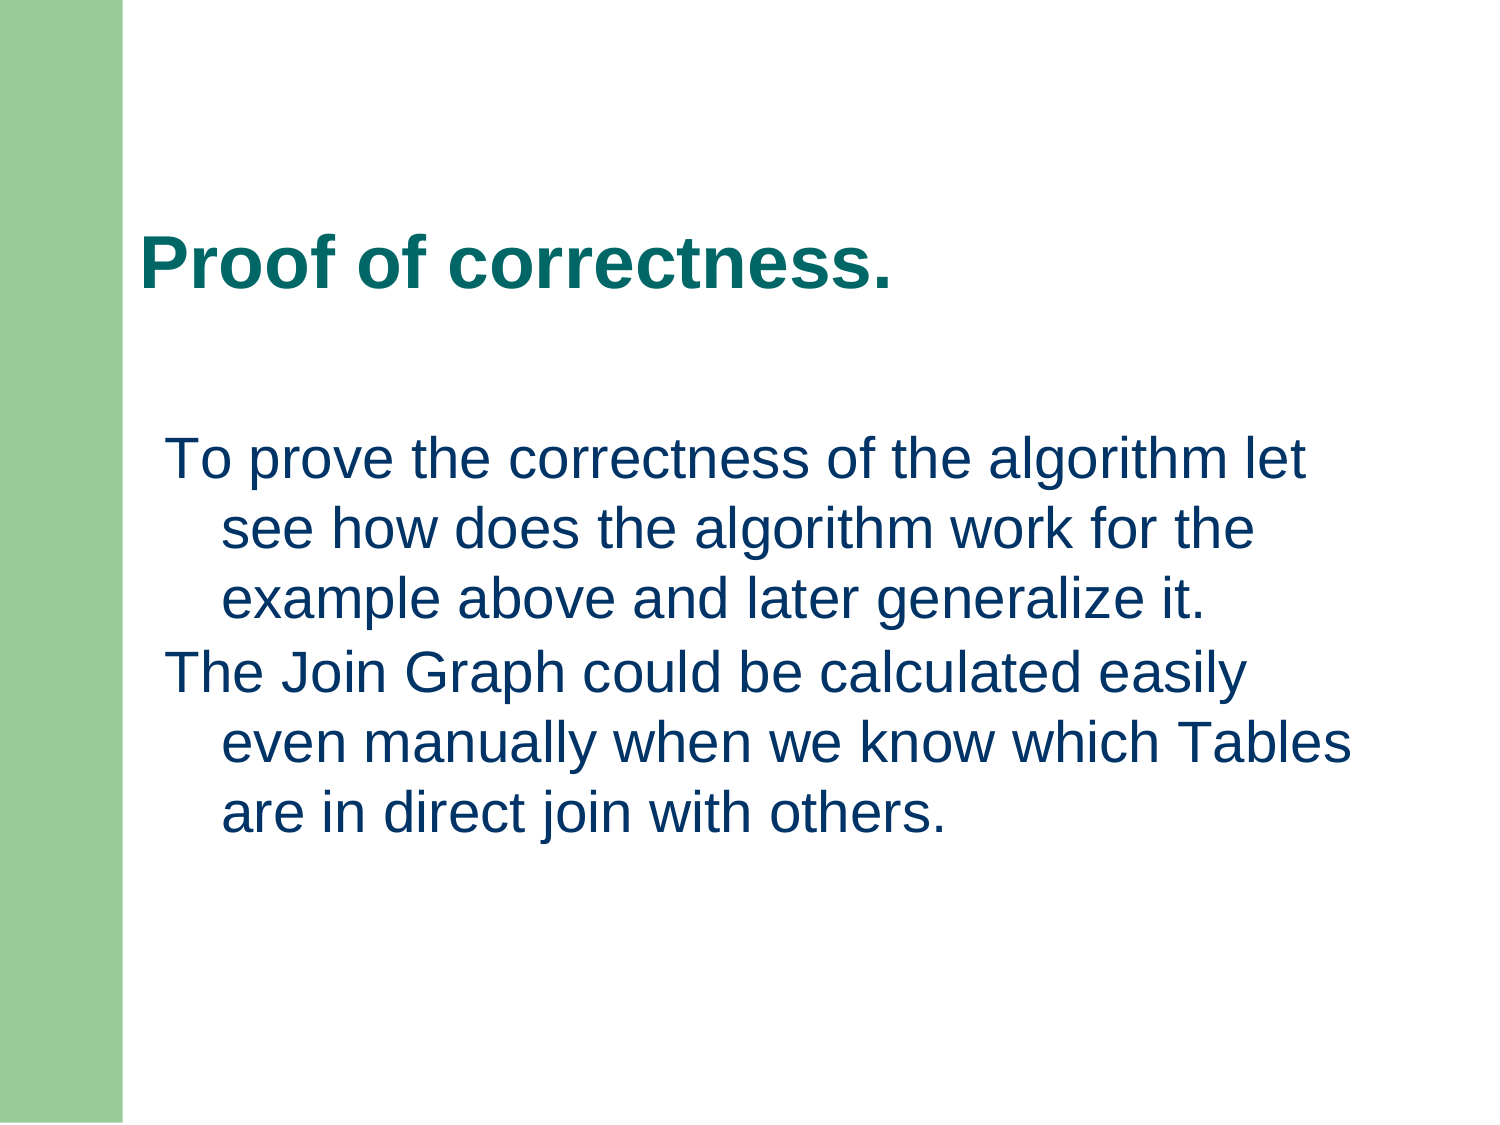

Proof of correctness.
To prove the correctness of the algorithm let see how does the algorithm work for the example above and later generalize it.
The Join Graph could be calculated easily even manually when we know which Tables are in direct join with others.